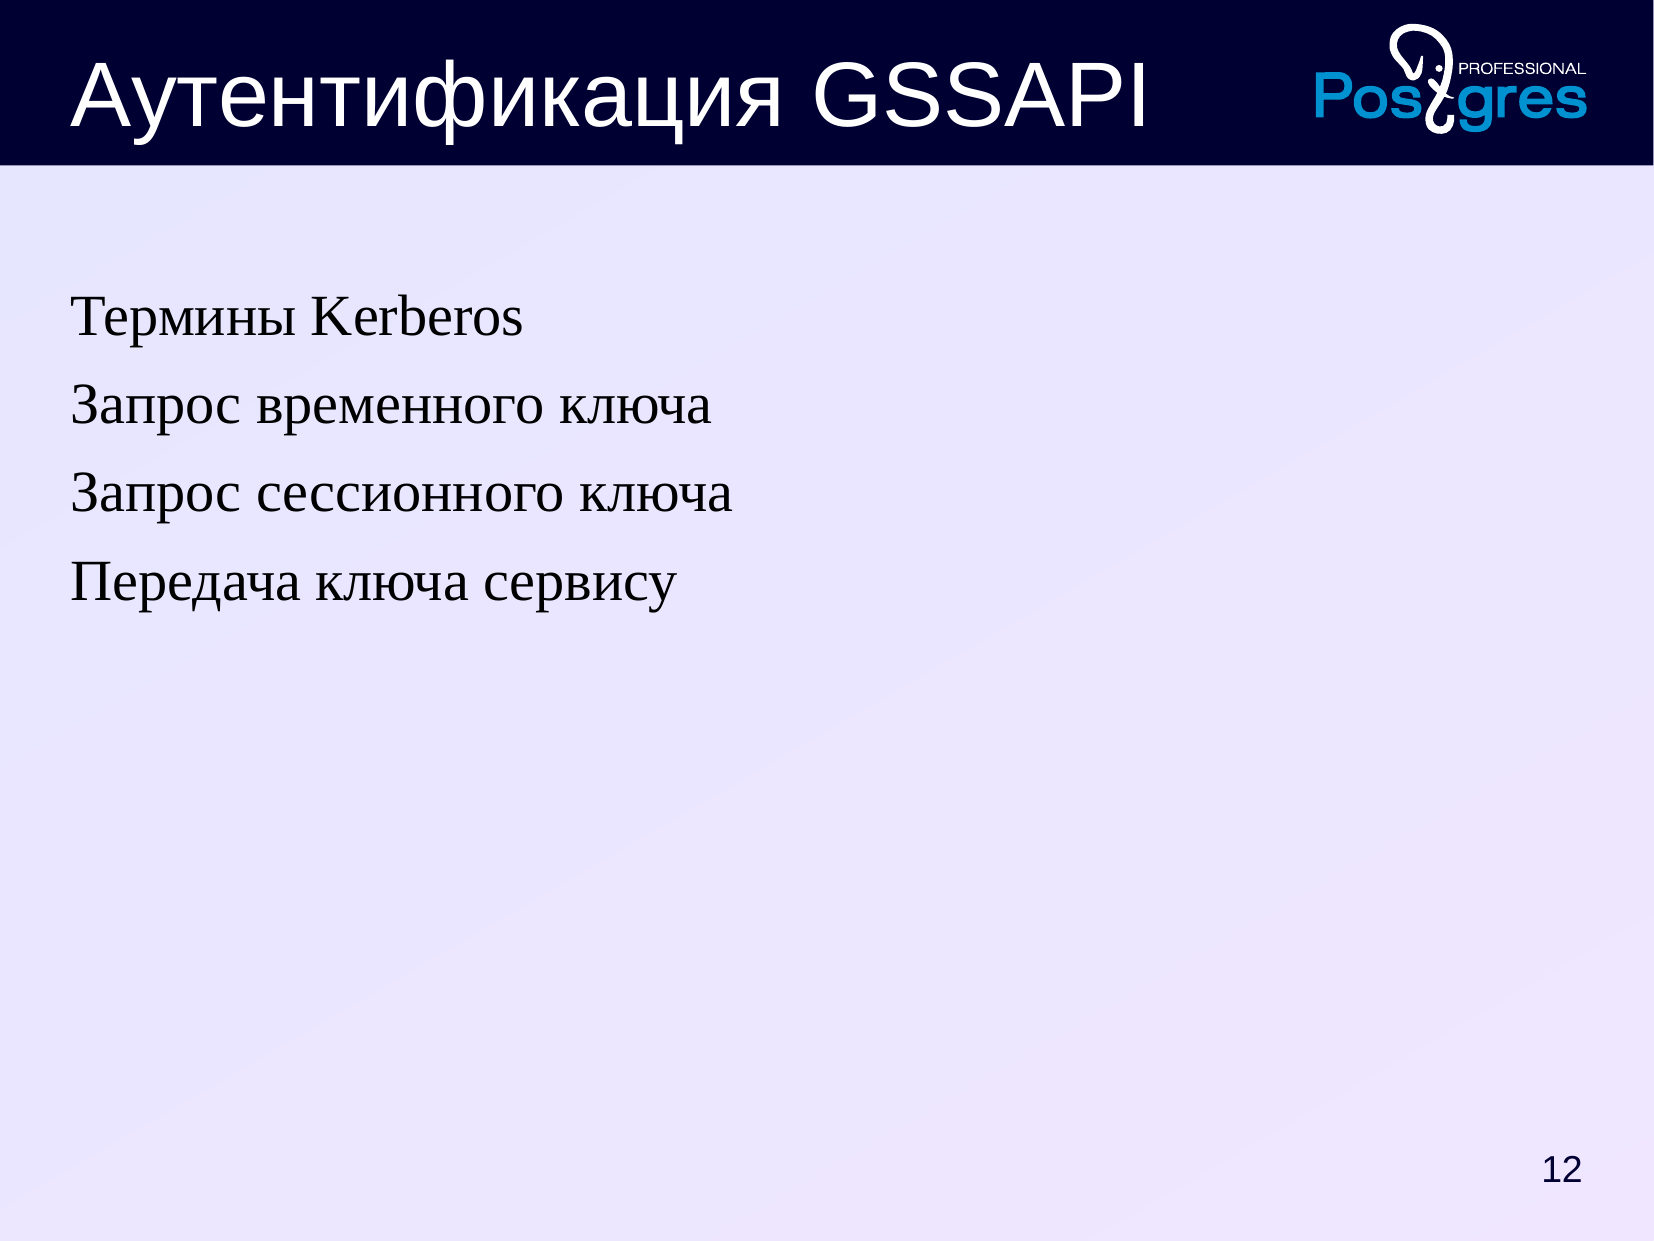

# Аутентификация GSSAPI
Термины Kerberos
Запрос временного ключа
Запрос сессионного ключа
Передача ключа сервису